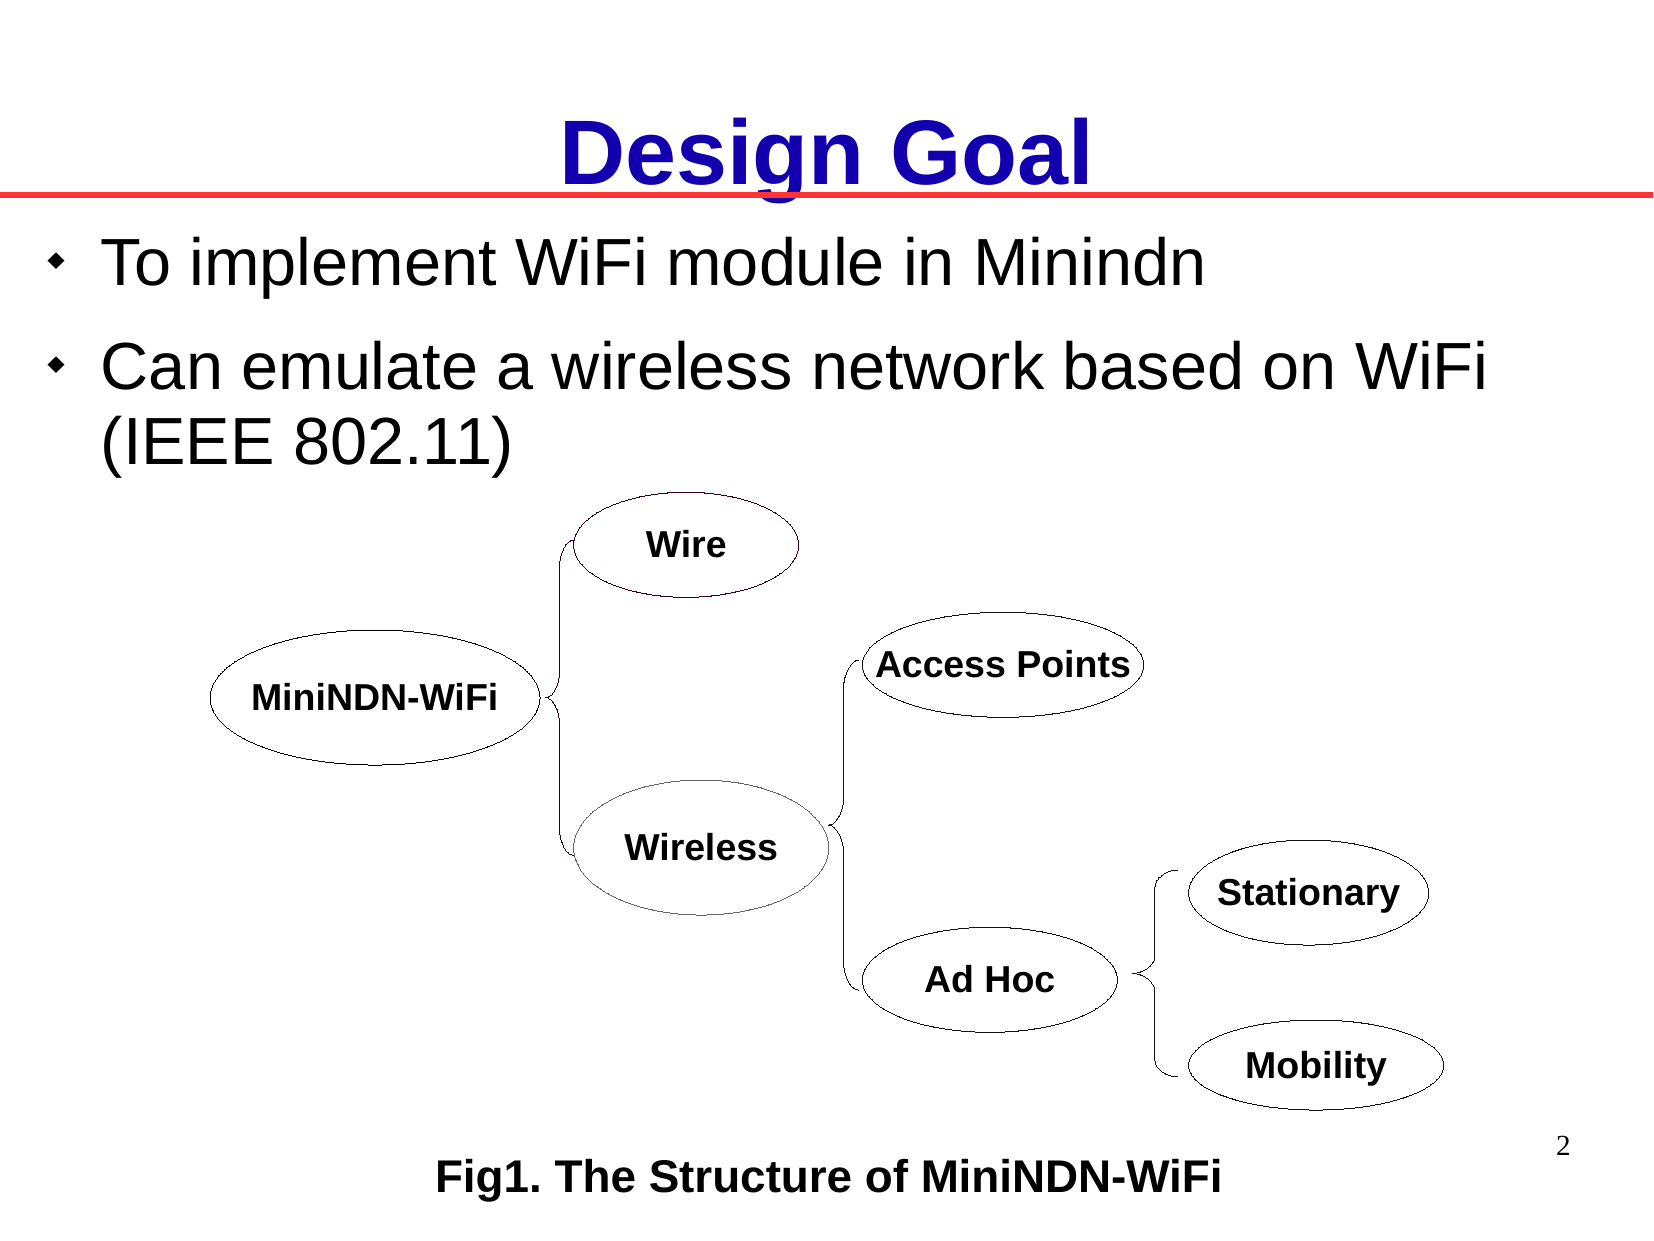

# Design Goal
To implement WiFi module in Minindn
Can emulate a wireless network based on WiFi (IEEE 802.11)
Wire
Access Points
MiniNDN-WiFi
Wireless
Stationary
Ad Hoc
Mobility
2
Fig1. The Structure of MiniNDN-WiFi